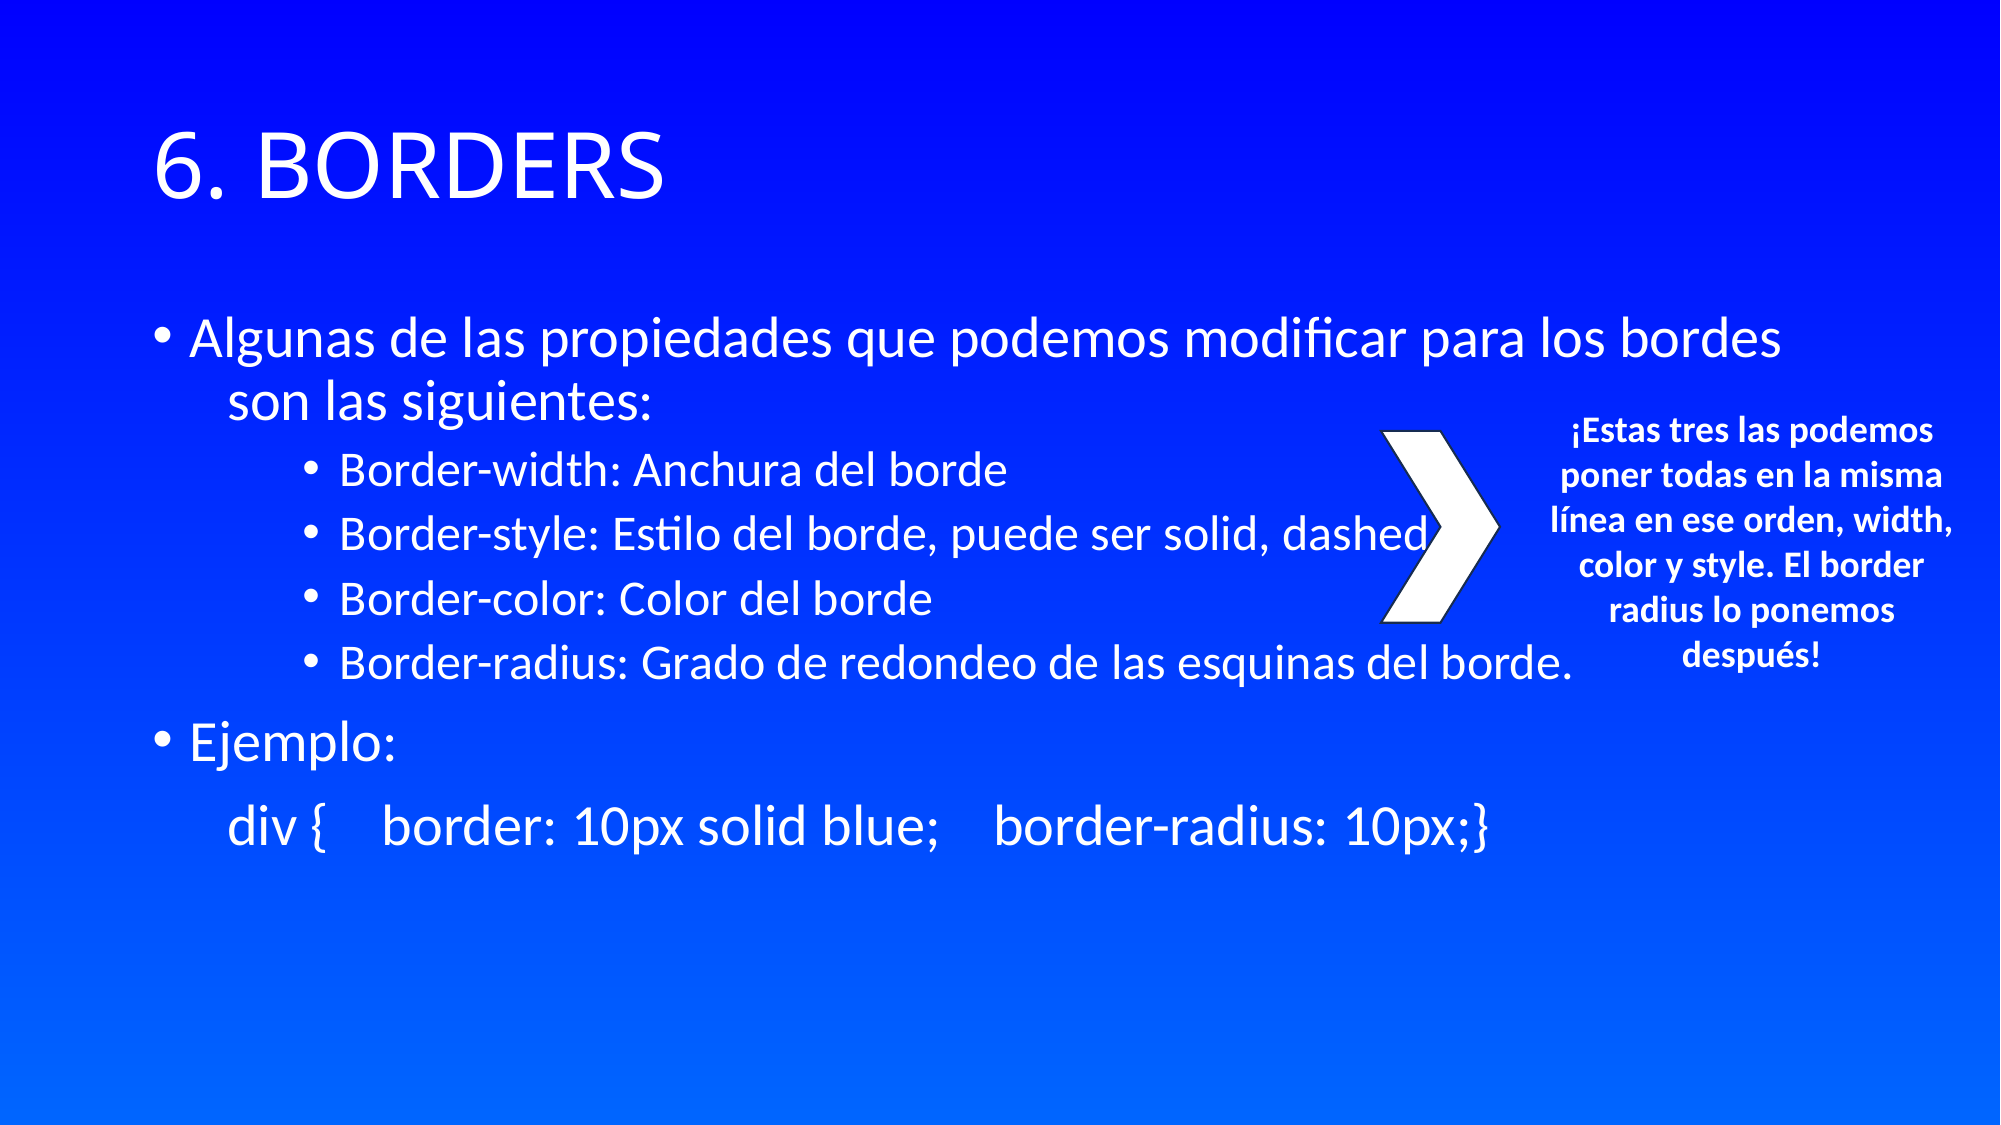

# 6. BORDERS
Algunas de las propiedades que podemos modificar para los bordes son las siguientes:
Border-width: Anchura del borde
Border-style: Estilo del borde, puede ser solid, dashed…
Border-color: Color del borde
Border-radius: Grado de redondeo de las esquinas del borde.
Ejemplo:
	div { border: 10px solid blue; border-radius: 10px;}
¡Estas tres las podemos poner todas en la misma línea en ese orden, width, color y style. El border radius lo ponemos después!